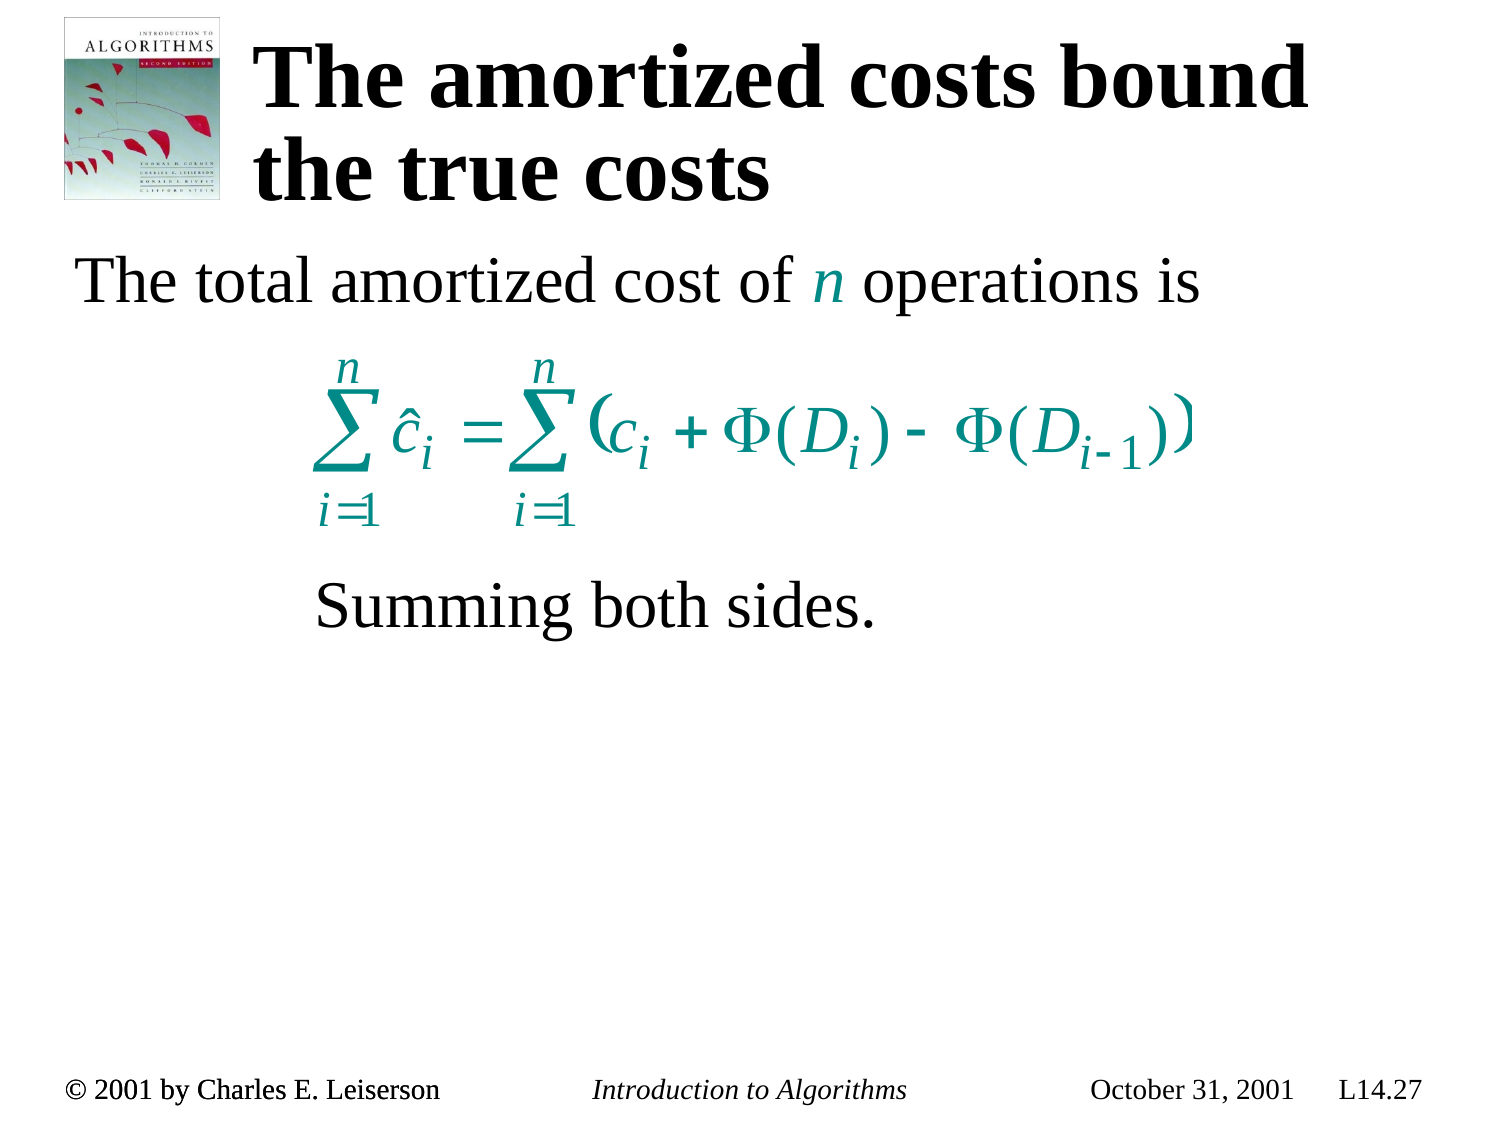

# The amortized costs bound the true costs
The total amortized cost of n operations is
Summing both sides.
Introduction to Algorithms
October 31, 2001 L14.